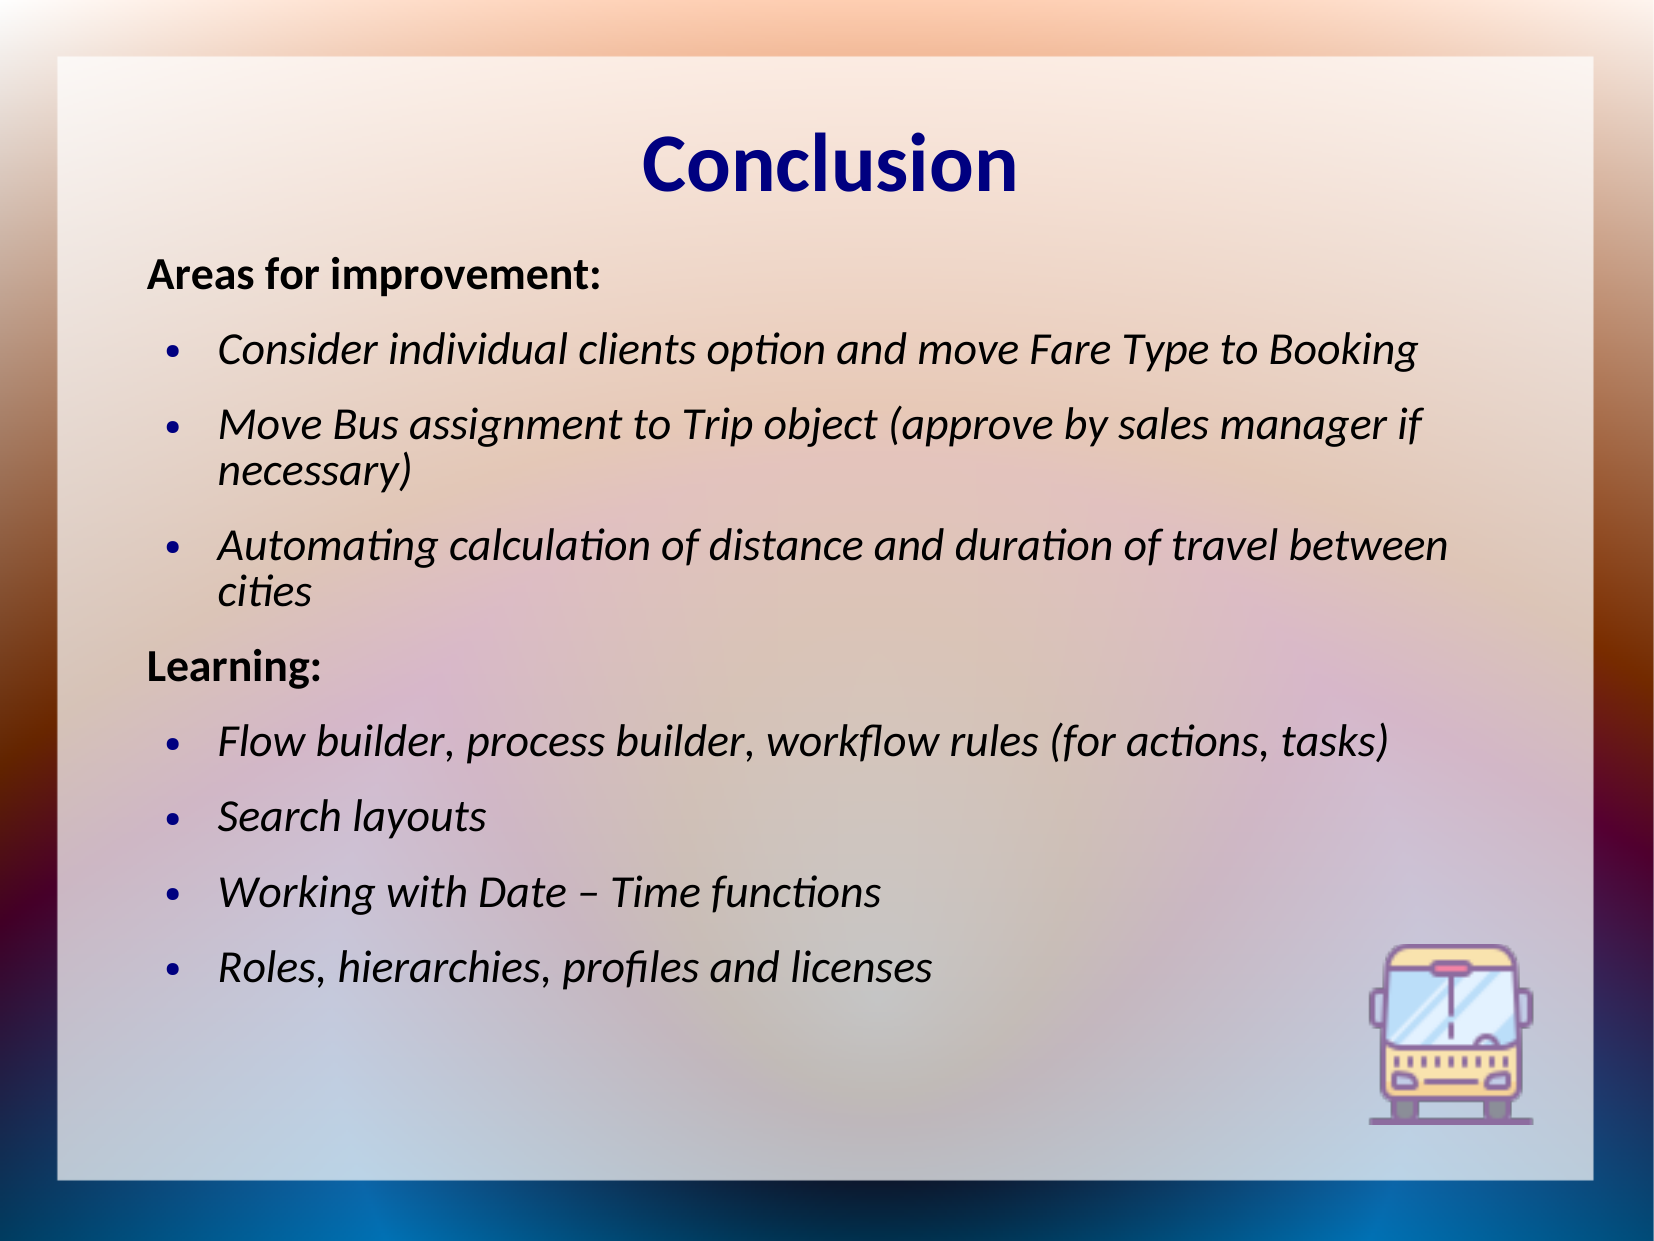

# Conclusion
Areas for improvement:
Consider individual clients option and move Fare Type to Booking
Move Bus assignment to Trip object (approve by sales manager if necessary)
Automating calculation of distance and duration of travel between cities
Learning:
Flow builder, process builder, workflow rules (for actions, tasks)
Search layouts
Working with Date – Time functions
Roles, hierarchies, profiles and licenses